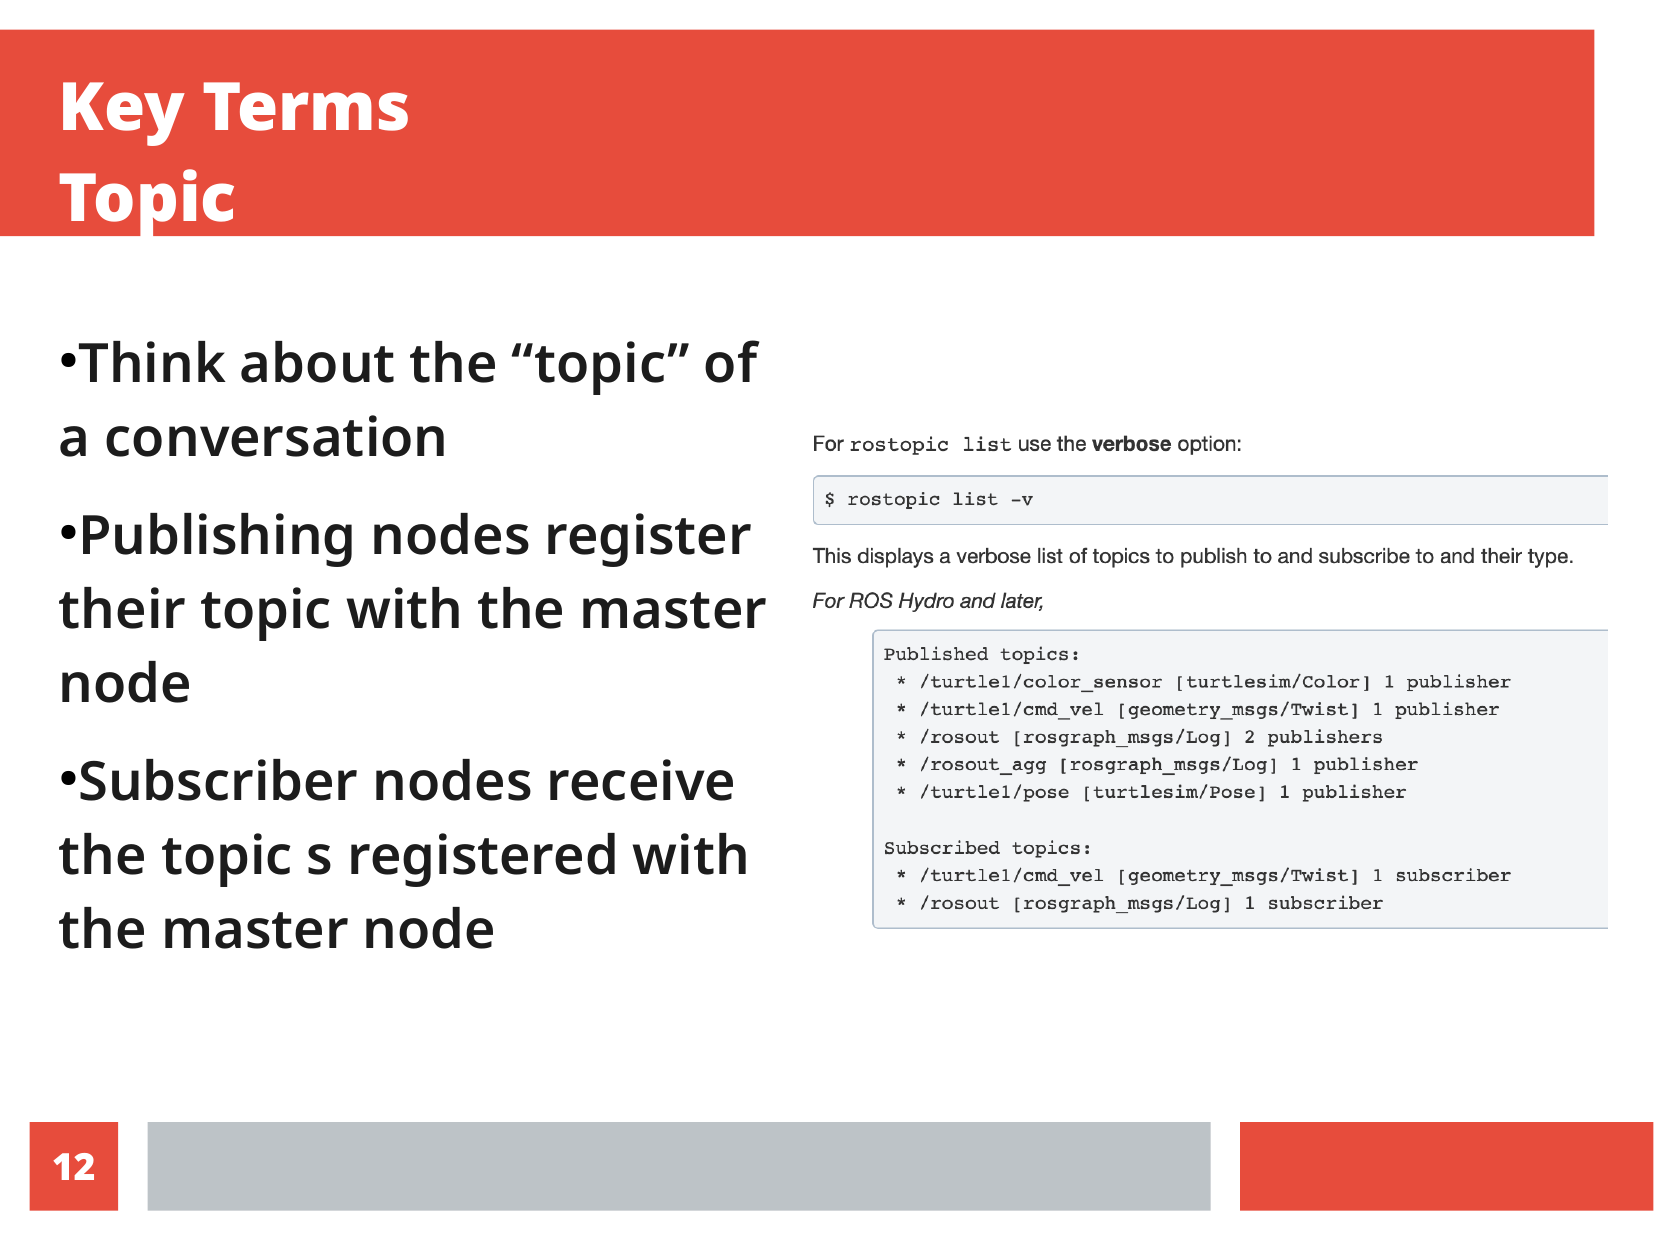

# Key Terms Topic
Think about the “topic” of a conversation
Publishing nodes register their topic with the master node
Subscriber nodes receive the topic s registered with the master node
12